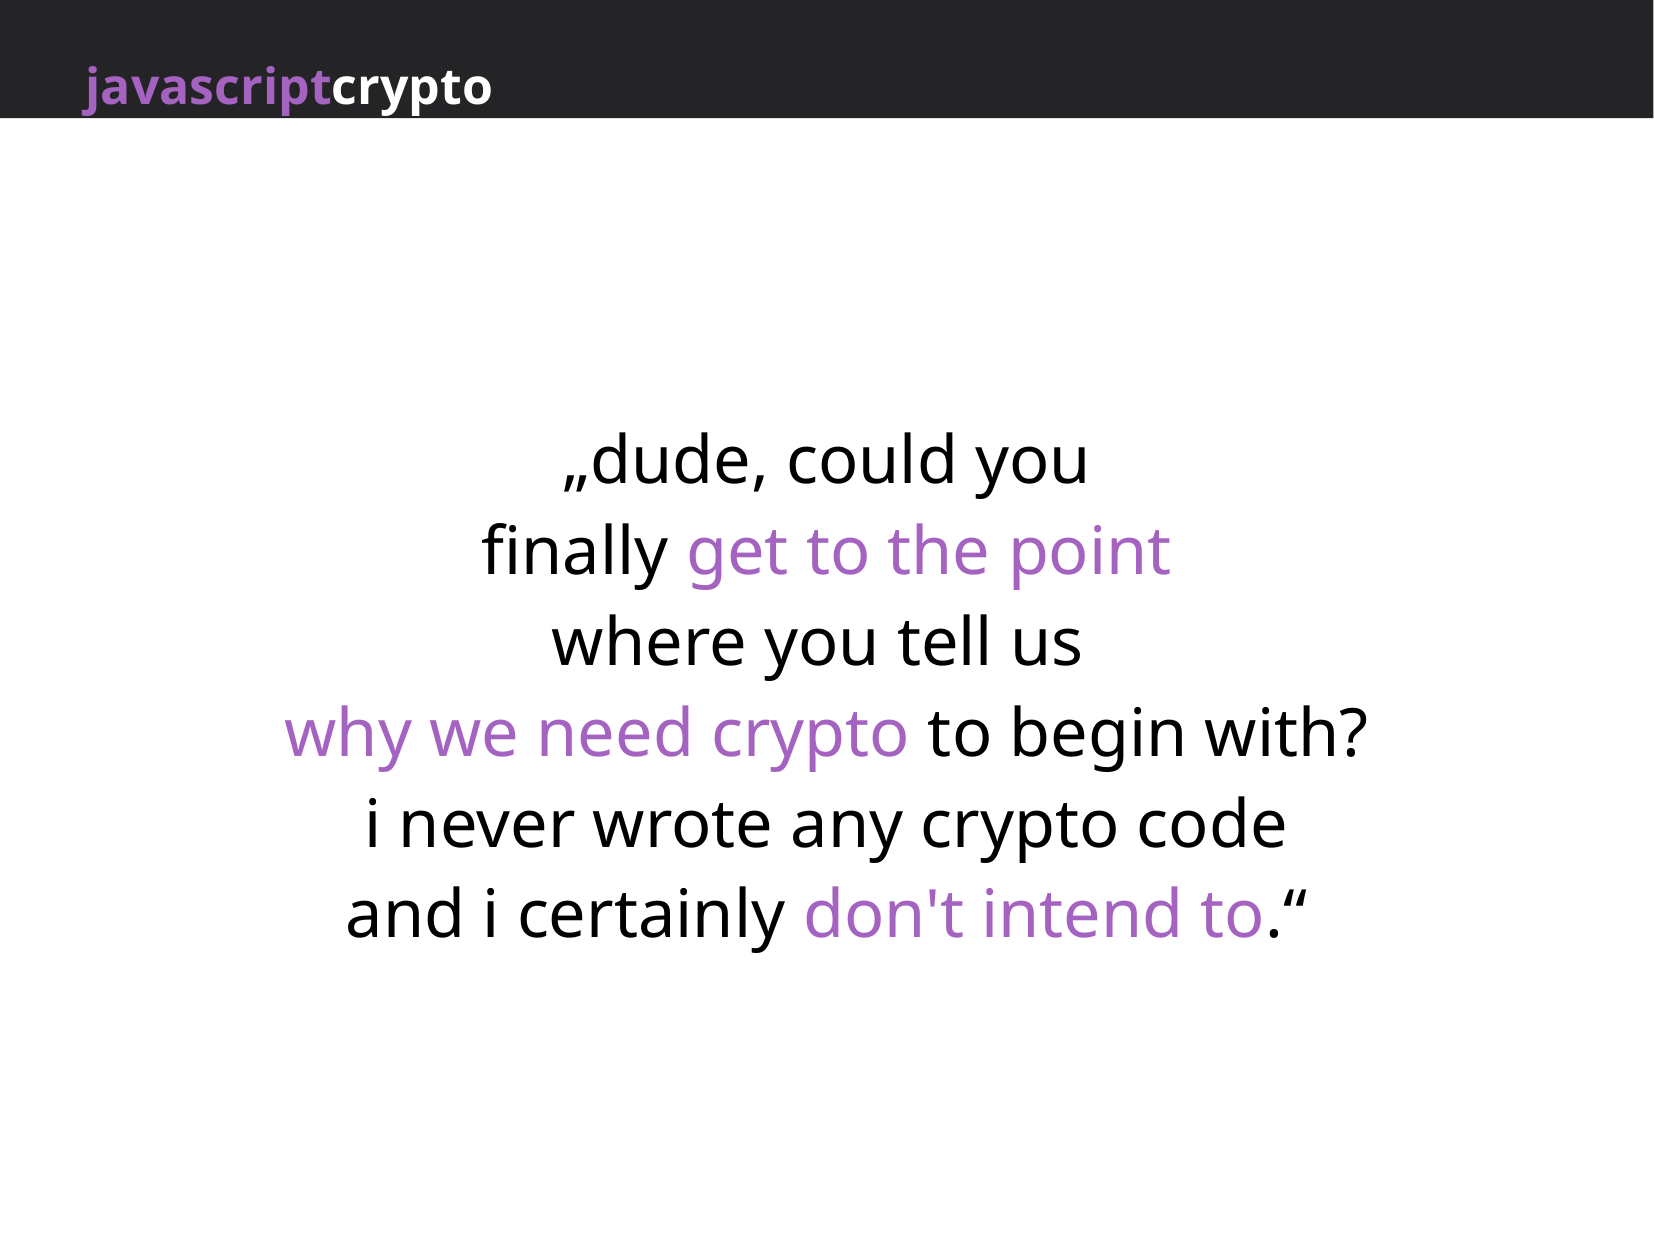

javascriptcrypto
„dude, could you
finally get to the point
where you tell us
why we need crypto to begin with?
i never wrote any crypto code
and i certainly don't intend to.“